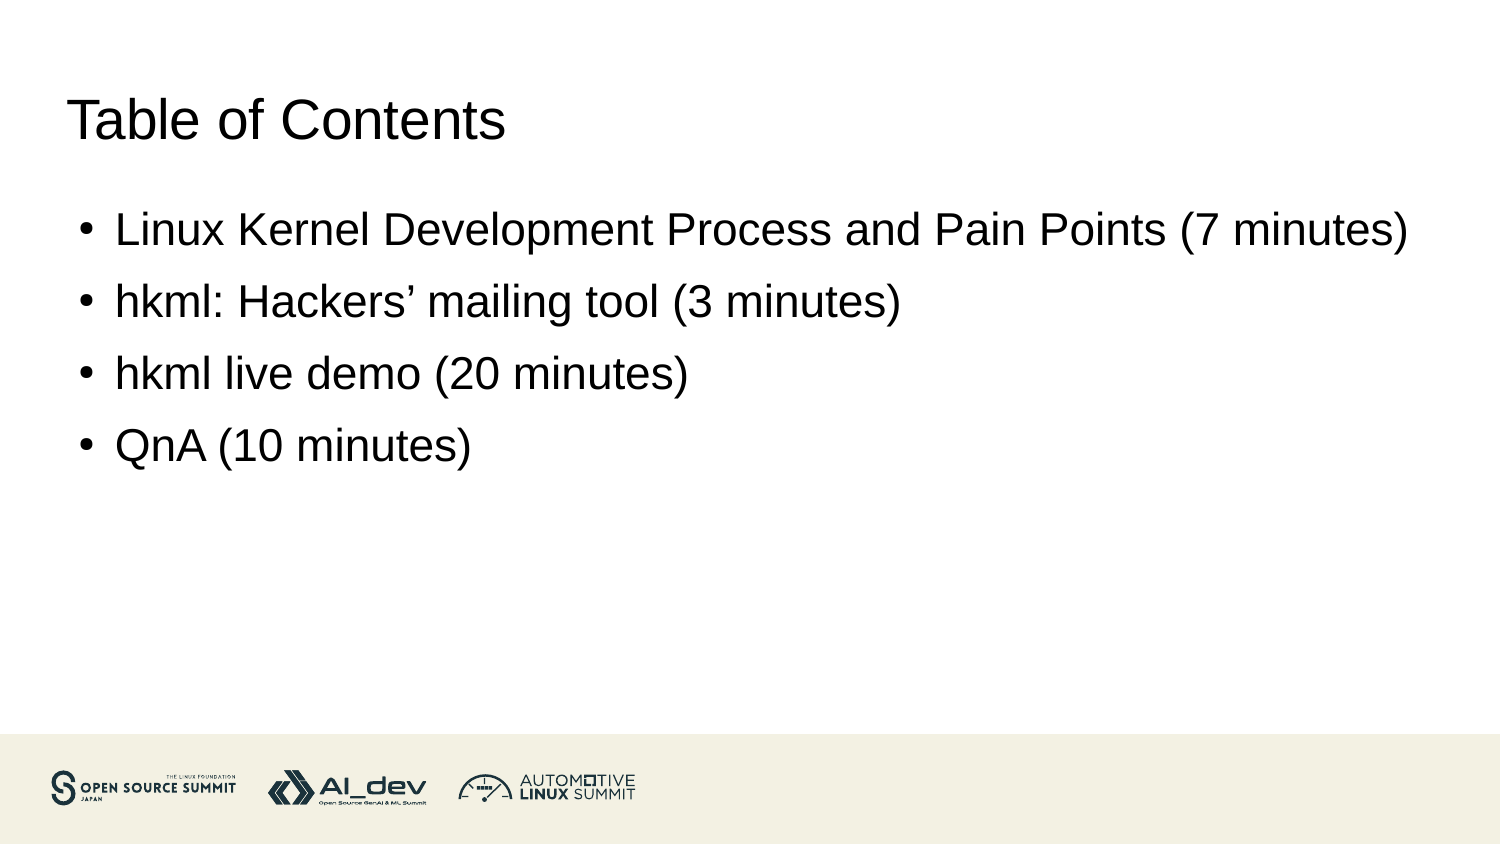

# Table of Contents
Linux Kernel Development Process and Pain Points (7 minutes)
hkml: Hackers’ mailing tool (3 minutes)
hkml live demo (20 minutes)
QnA (10 minutes)